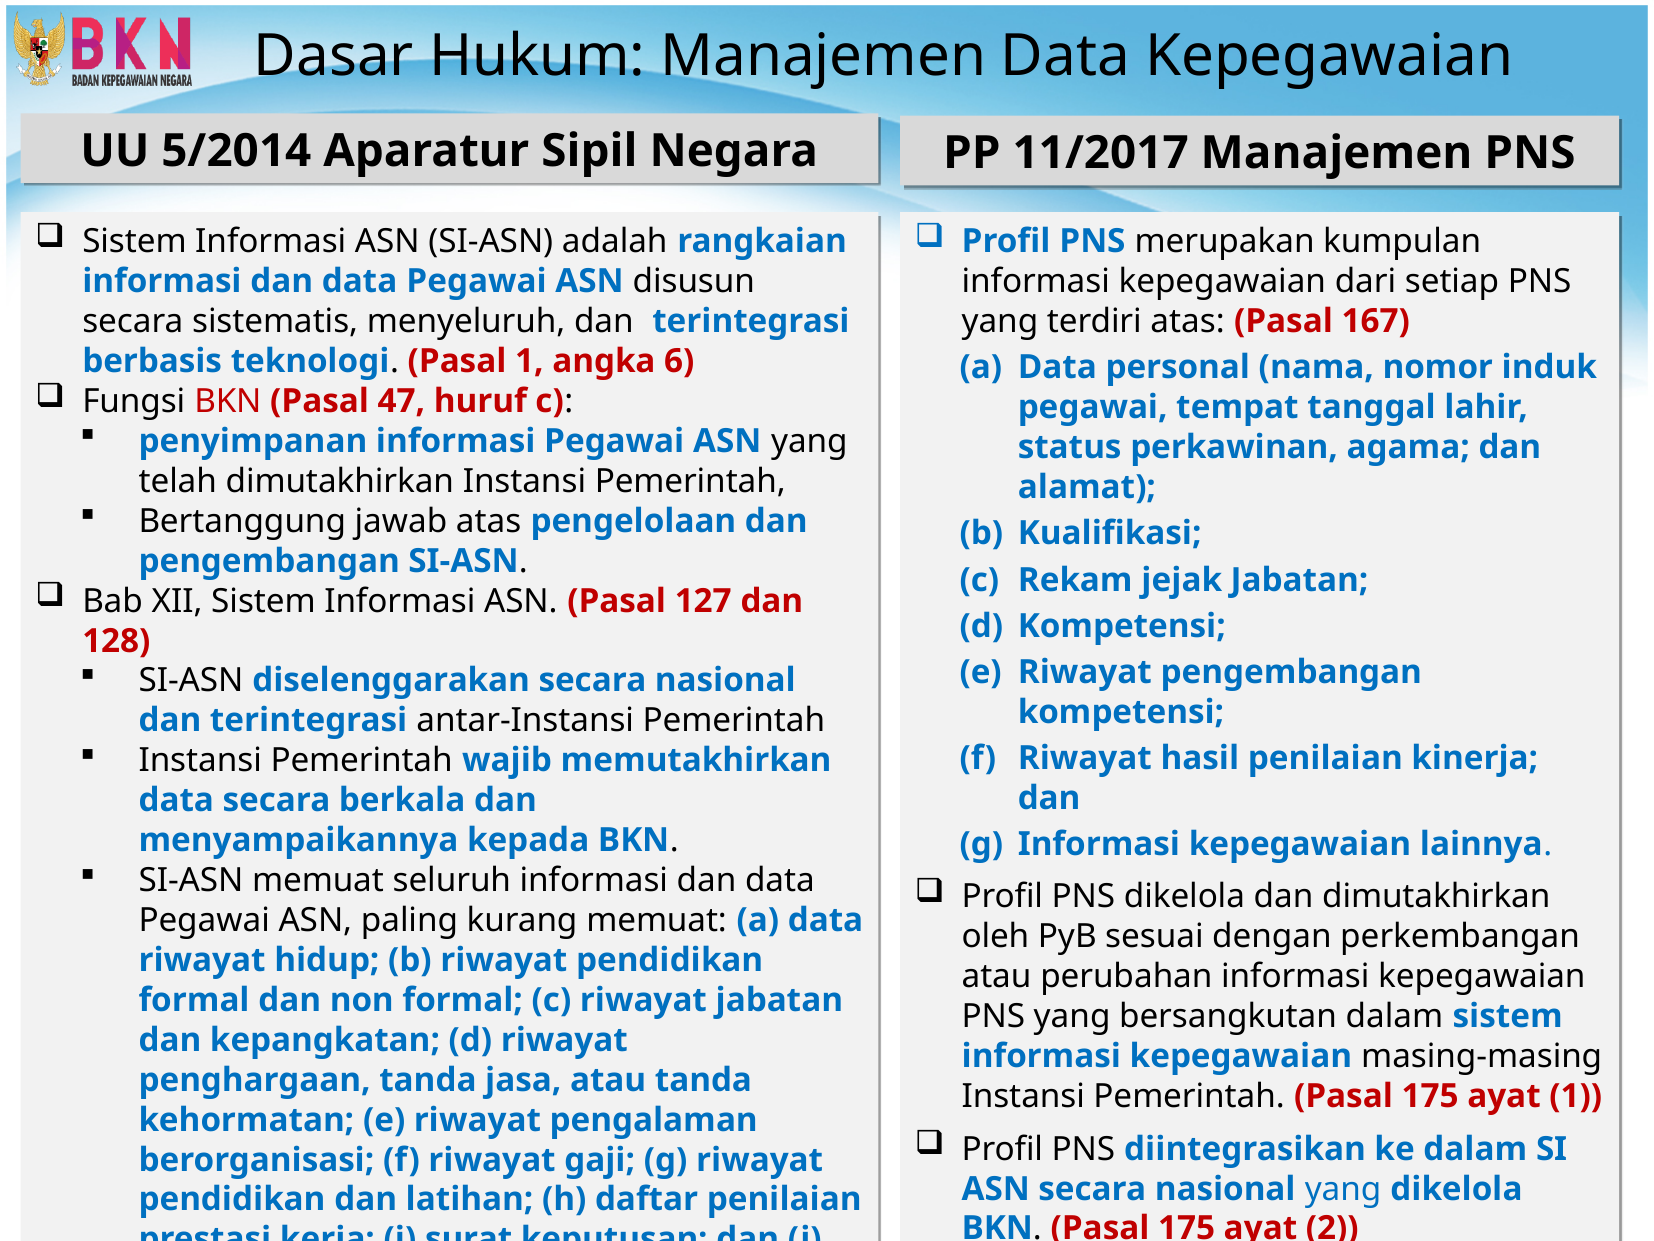

Dasar Hukum: Manajemen Data Kepegawaian
UU 5/2014 Aparatur Sipil Negara
PP 11/2017 Manajemen PNS
Sistem Informasi ASN (SI-ASN) adalah rangkaian informasi dan data Pegawai ASN disusun secara sistematis, menyeluruh, dan terintegrasi berbasis teknologi. (Pasal 1, angka 6)
Fungsi BKN (Pasal 47, huruf c):
penyimpanan informasi Pegawai ASN yang telah dimutakhirkan Instansi Pemerintah,
Bertanggung jawab atas pengelolaan dan pengembangan SI-ASN.
Bab XII, Sistem Informasi ASN. (Pasal 127 dan 128)
SI-ASN diselenggarakan secara nasional dan terintegrasi antar-Instansi Pemerintah
Instansi Pemerintah wajib memutakhirkan data secara berkala dan menyampaikannya kepada BKN.
SI-ASN memuat seluruh informasi dan data Pegawai ASN, paling kurang memuat: (a) data riwayat hidup; (b) riwayat pendidikan formal dan non formal; (c) riwayat jabatan dan kepangkatan; (d) riwayat penghargaan, tanda jasa, atau tanda kehormatan; (e) riwayat pengalaman berorganisasi; (f) riwayat gaji; (g) riwayat pendidikan dan latihan; (h) daftar penilaian prestasi kerja; (i) surat keputusan; dan (j) kompetensi.
SI-ASN dilaksanakan secara nasional. (Pasal 133)
Profil PNS merupakan kumpulan informasi kepegawaian dari setiap PNS yang terdiri atas: (Pasal 167)
Data personal (nama, nomor induk pegawai, tempat tanggal lahir, status perkawinan, agama; dan alamat);
Kualifikasi;
Rekam jejak Jabatan;
Kompetensi;
Riwayat pengembangan kompetensi;
Riwayat hasil penilaian kinerja; dan
Informasi kepegawaian lainnya.
Profil PNS dikelola dan dimutakhirkan oleh PyB sesuai dengan perkembangan atau perubahan informasi kepegawaian PNS yang bersangkutan dalam sistem informasi kepegawaian masing-masing Instansi Pemerintah. (Pasal 175 ayat (1))
Profil PNS diintegrasikan ke dalam SI ASN secara nasional yang dikelola BKN. (Pasal 175 ayat (2))